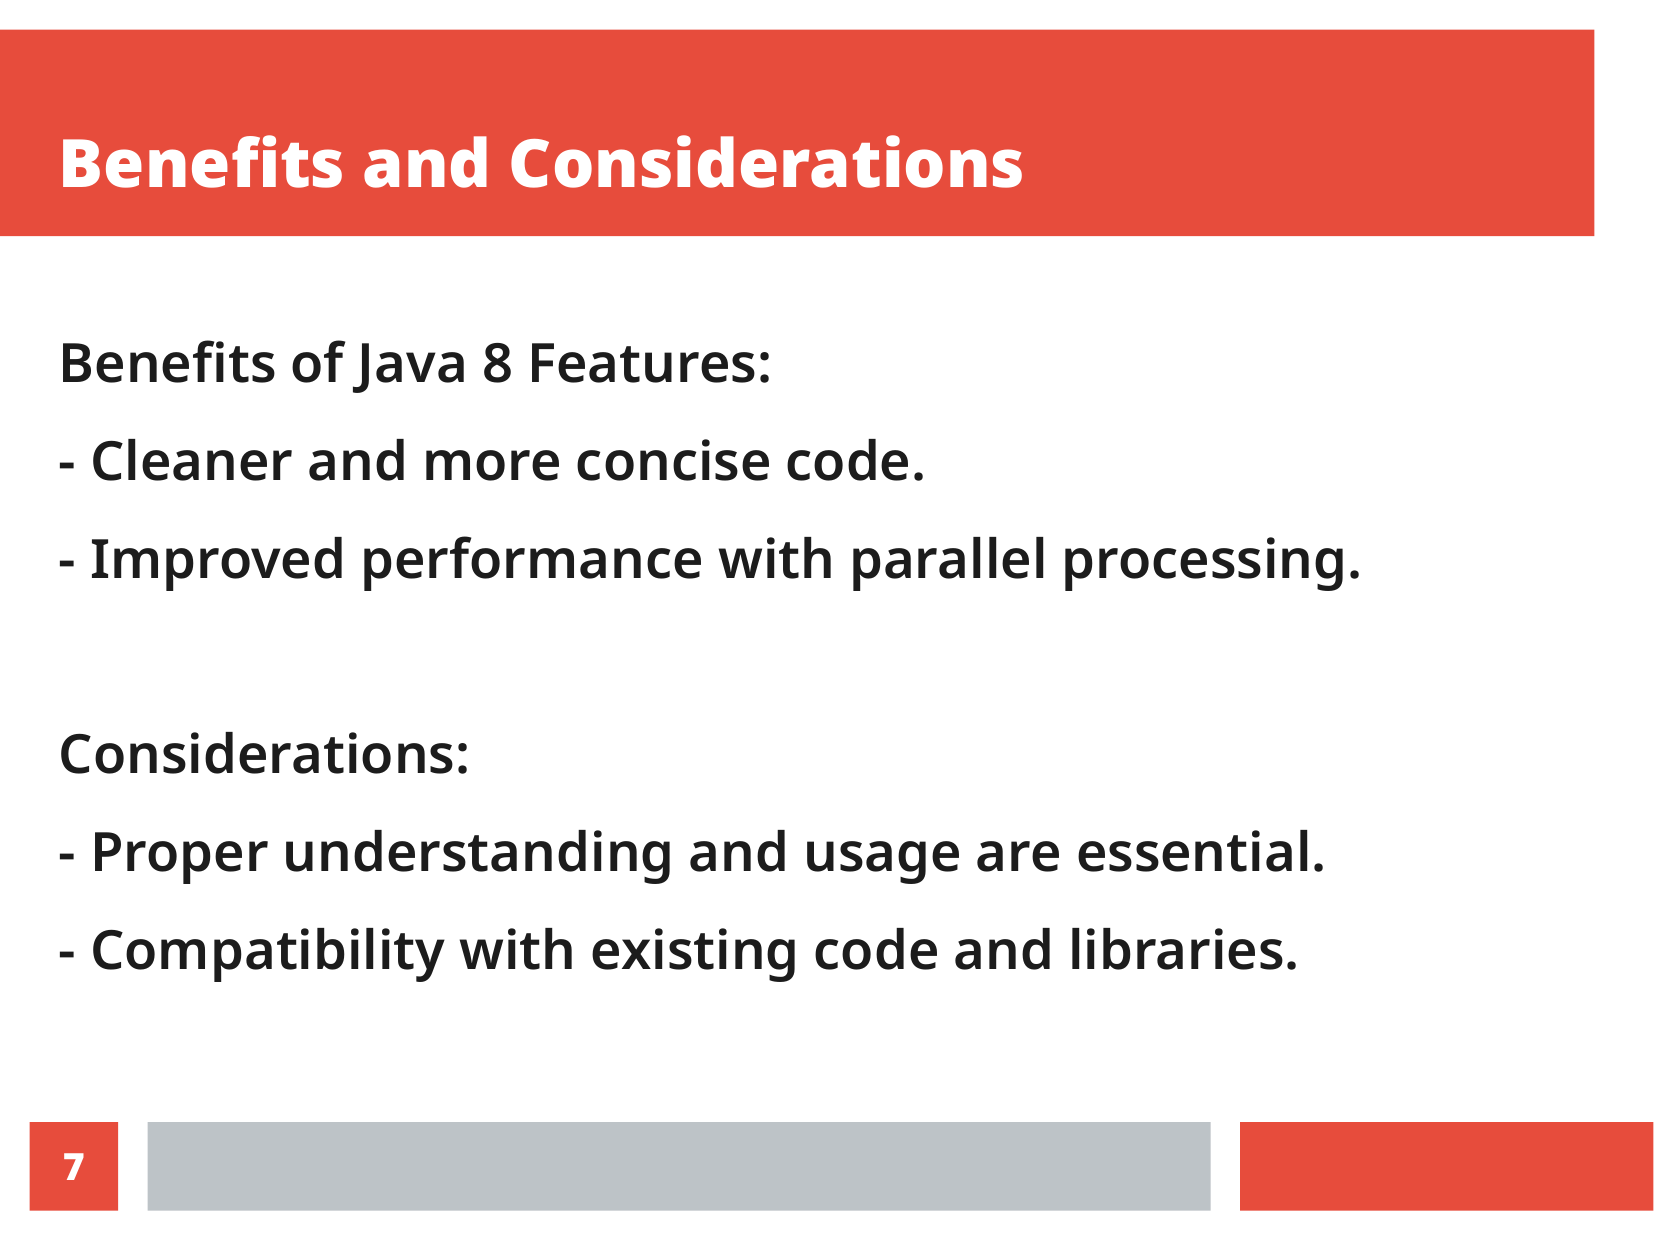

# Benefits and Considerations
Benefits of Java 8 Features:
- Cleaner and more concise code.
- Improved performance with parallel processing.
Considerations:
- Proper understanding and usage are essential.
- Compatibility with existing code and libraries.
7